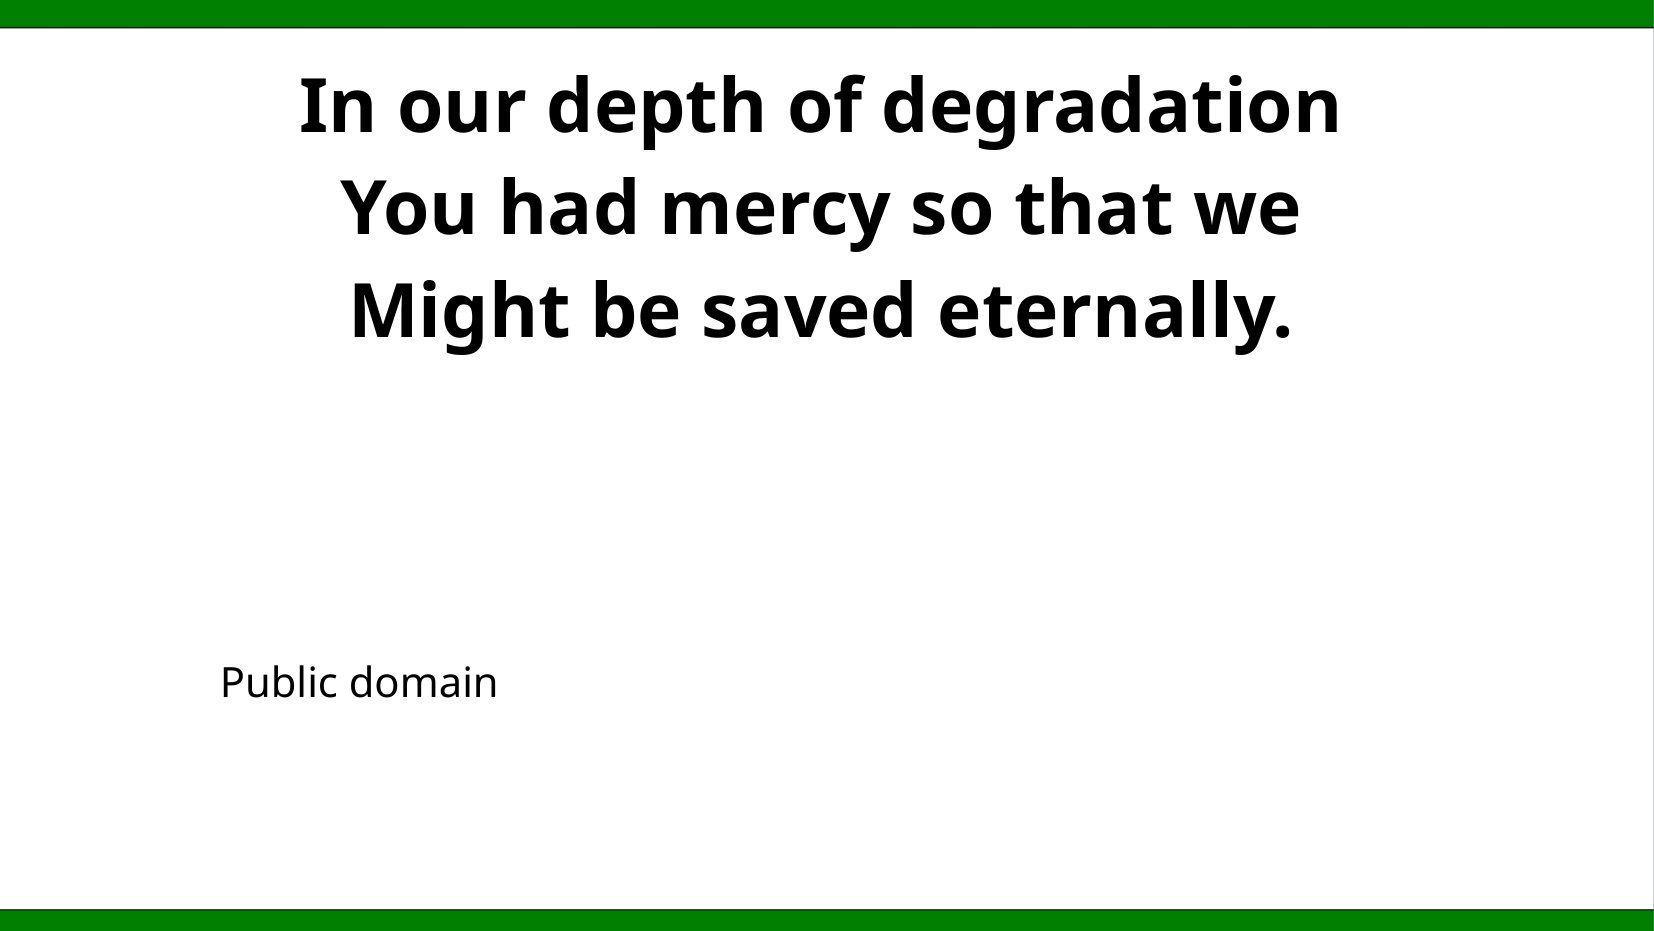

In our depth of degradation
You had mercy so that we
Might be saved eternally.
 Public domain